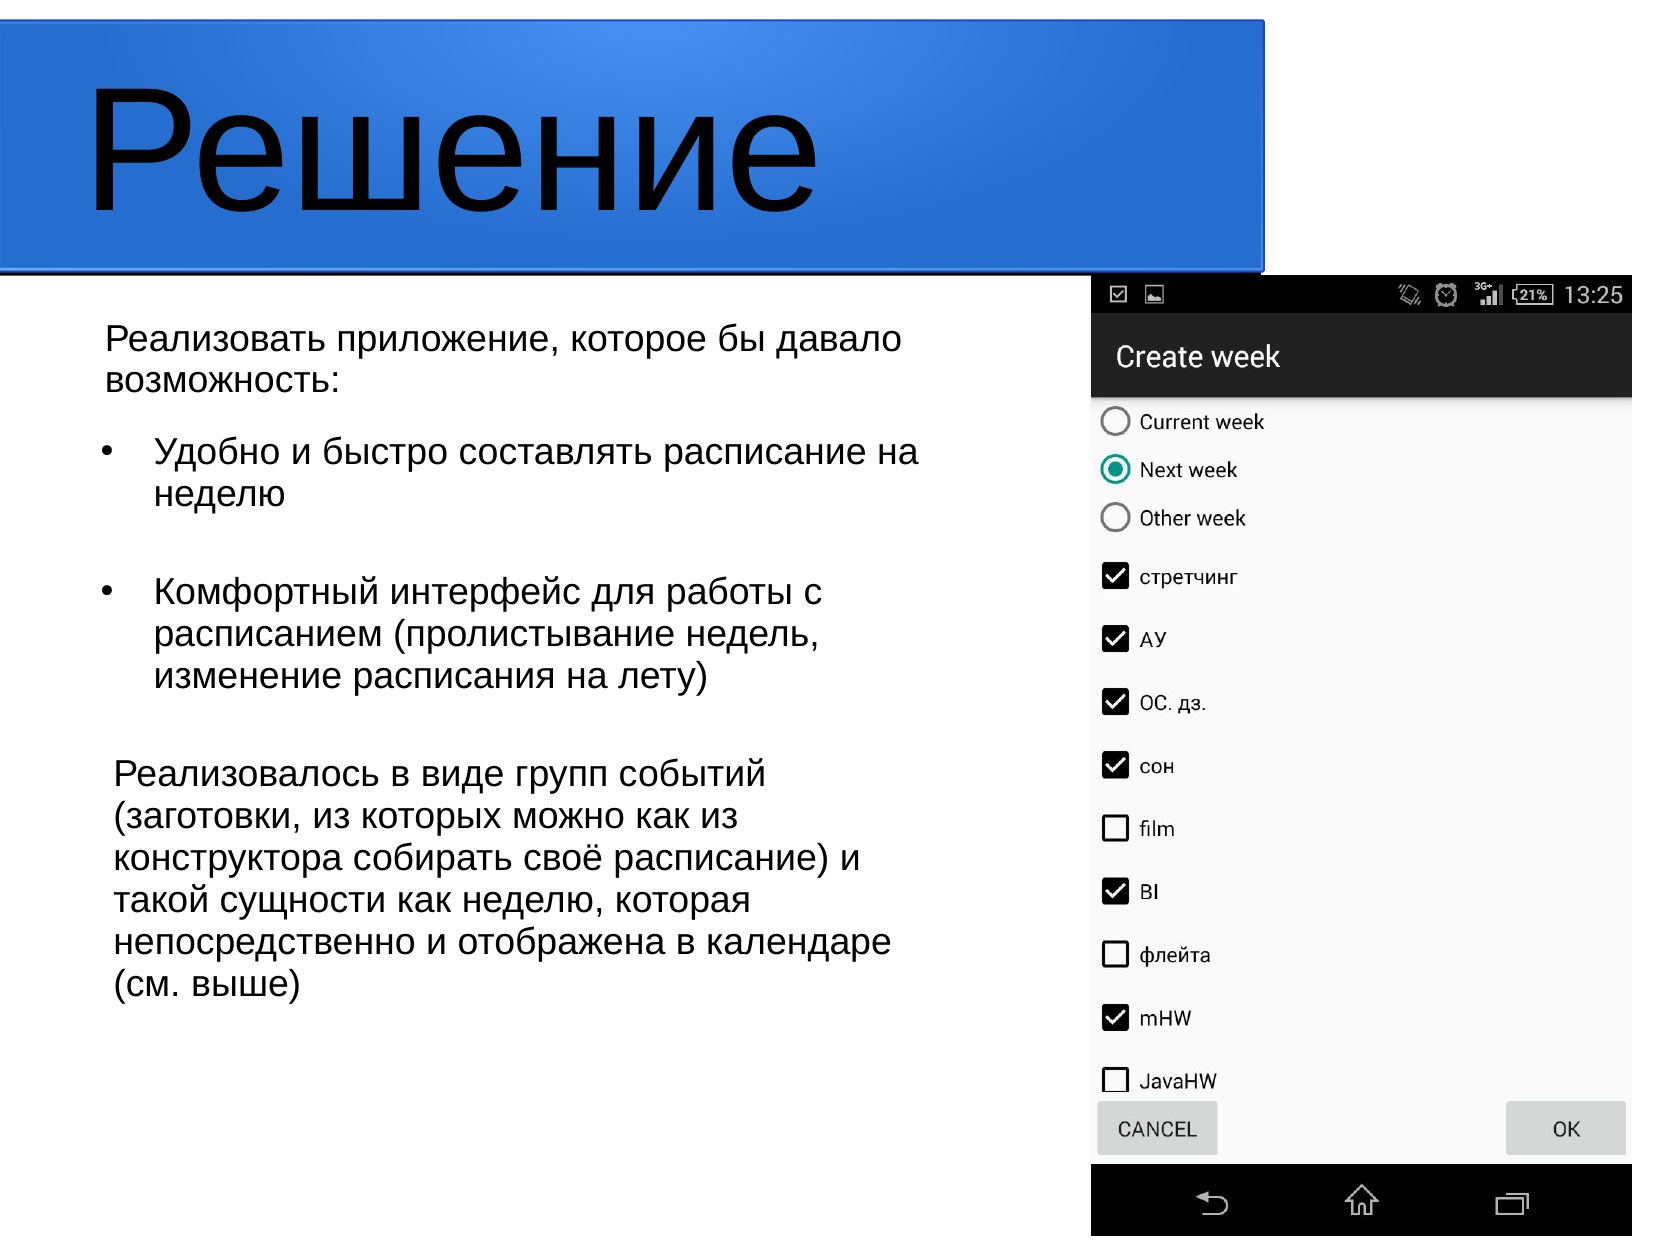

# Решение
Реализовать приложение, которое бы давало возможность:
Удобно и быстро составлять расписание на неделю
Комфортный интерфейс для работы с расписанием (пролистывание недель, изменение расписания на лету)
Реализовалось в виде групп событий (заготовки, из которых можно как из конструктора собирать своё расписание) и такой сущности как неделю, которая непосредственно и отображена в календаре (см. выше)